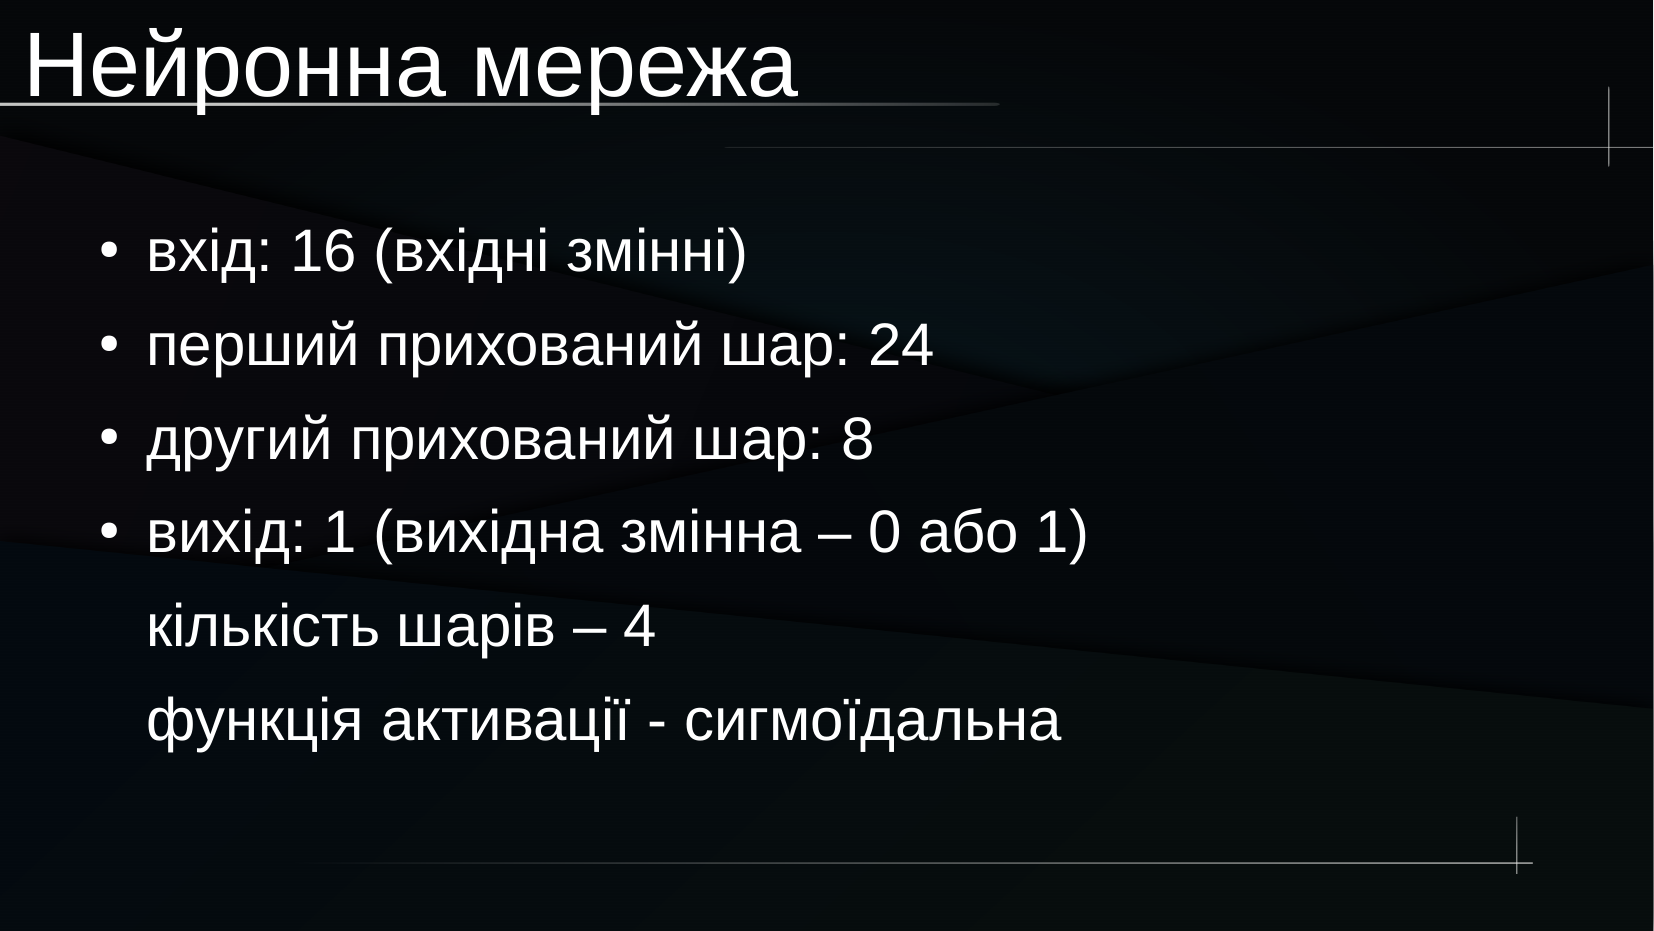

# Нейронна мережа
вхід: 16 (вхідні змінні)
перший прихований шар: 24
другий прихований шар: 8
вихід: 1 (вихідна змінна – 0 або 1)
кількість шарів – 4
функція активації - сигмоїдальна